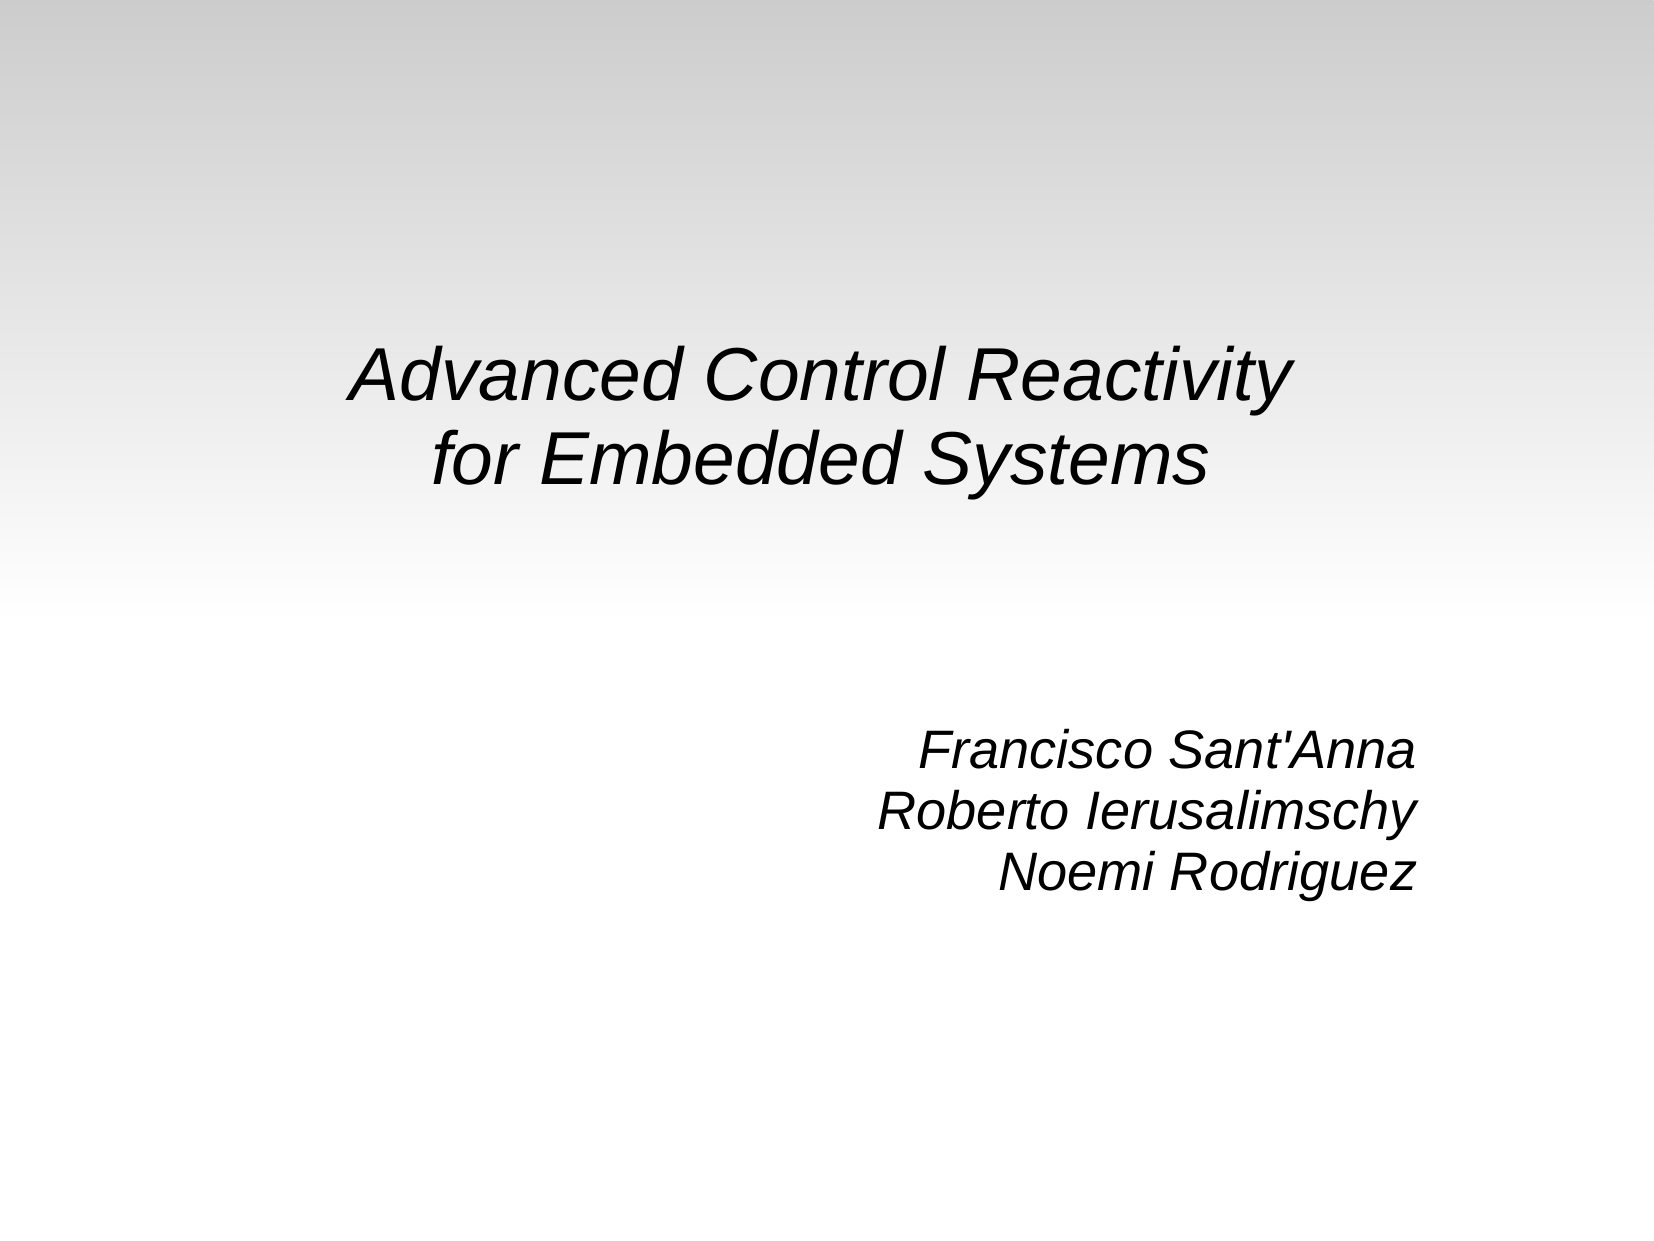

# Advanced Control Reactivity
for Embedded Systems
Francisco Sant'Anna
Roberto Ierusalimschy
Noemi Rodriguez